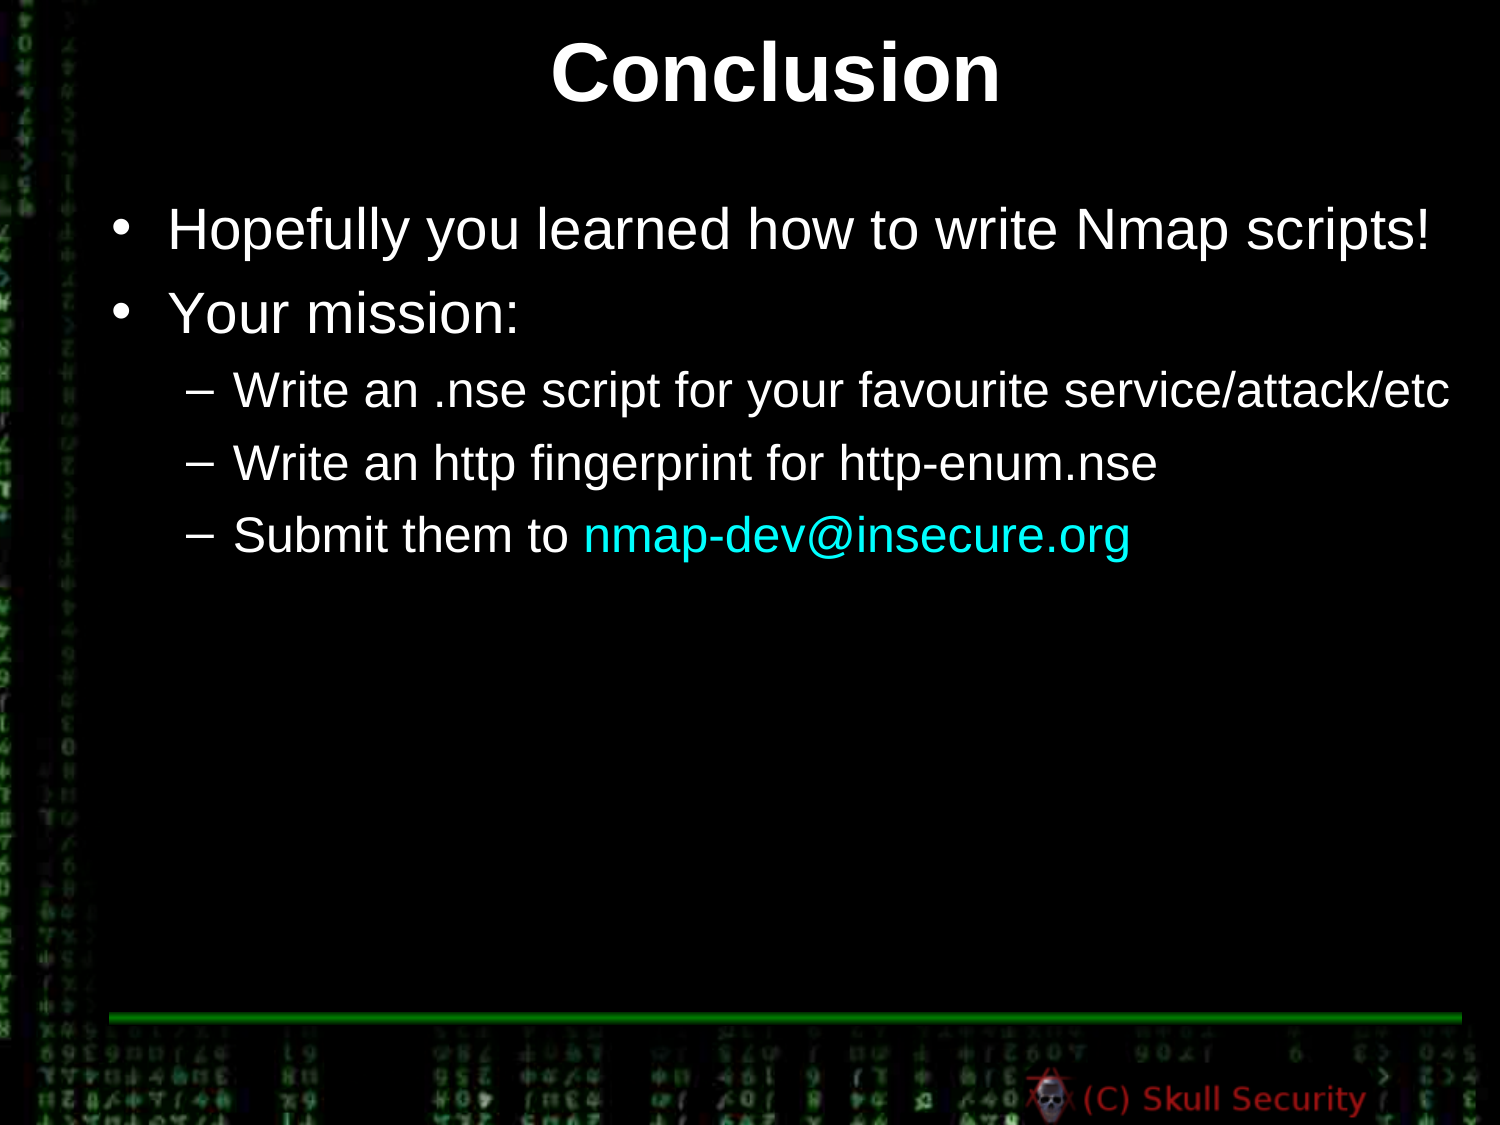

# Conclusion
Hopefully you learned how to write Nmap scripts!
Your mission:
Write an .nse script for your favourite service/attack/etc
Write an http fingerprint for http-enum.nse
Submit them to nmap-dev@insecure.org